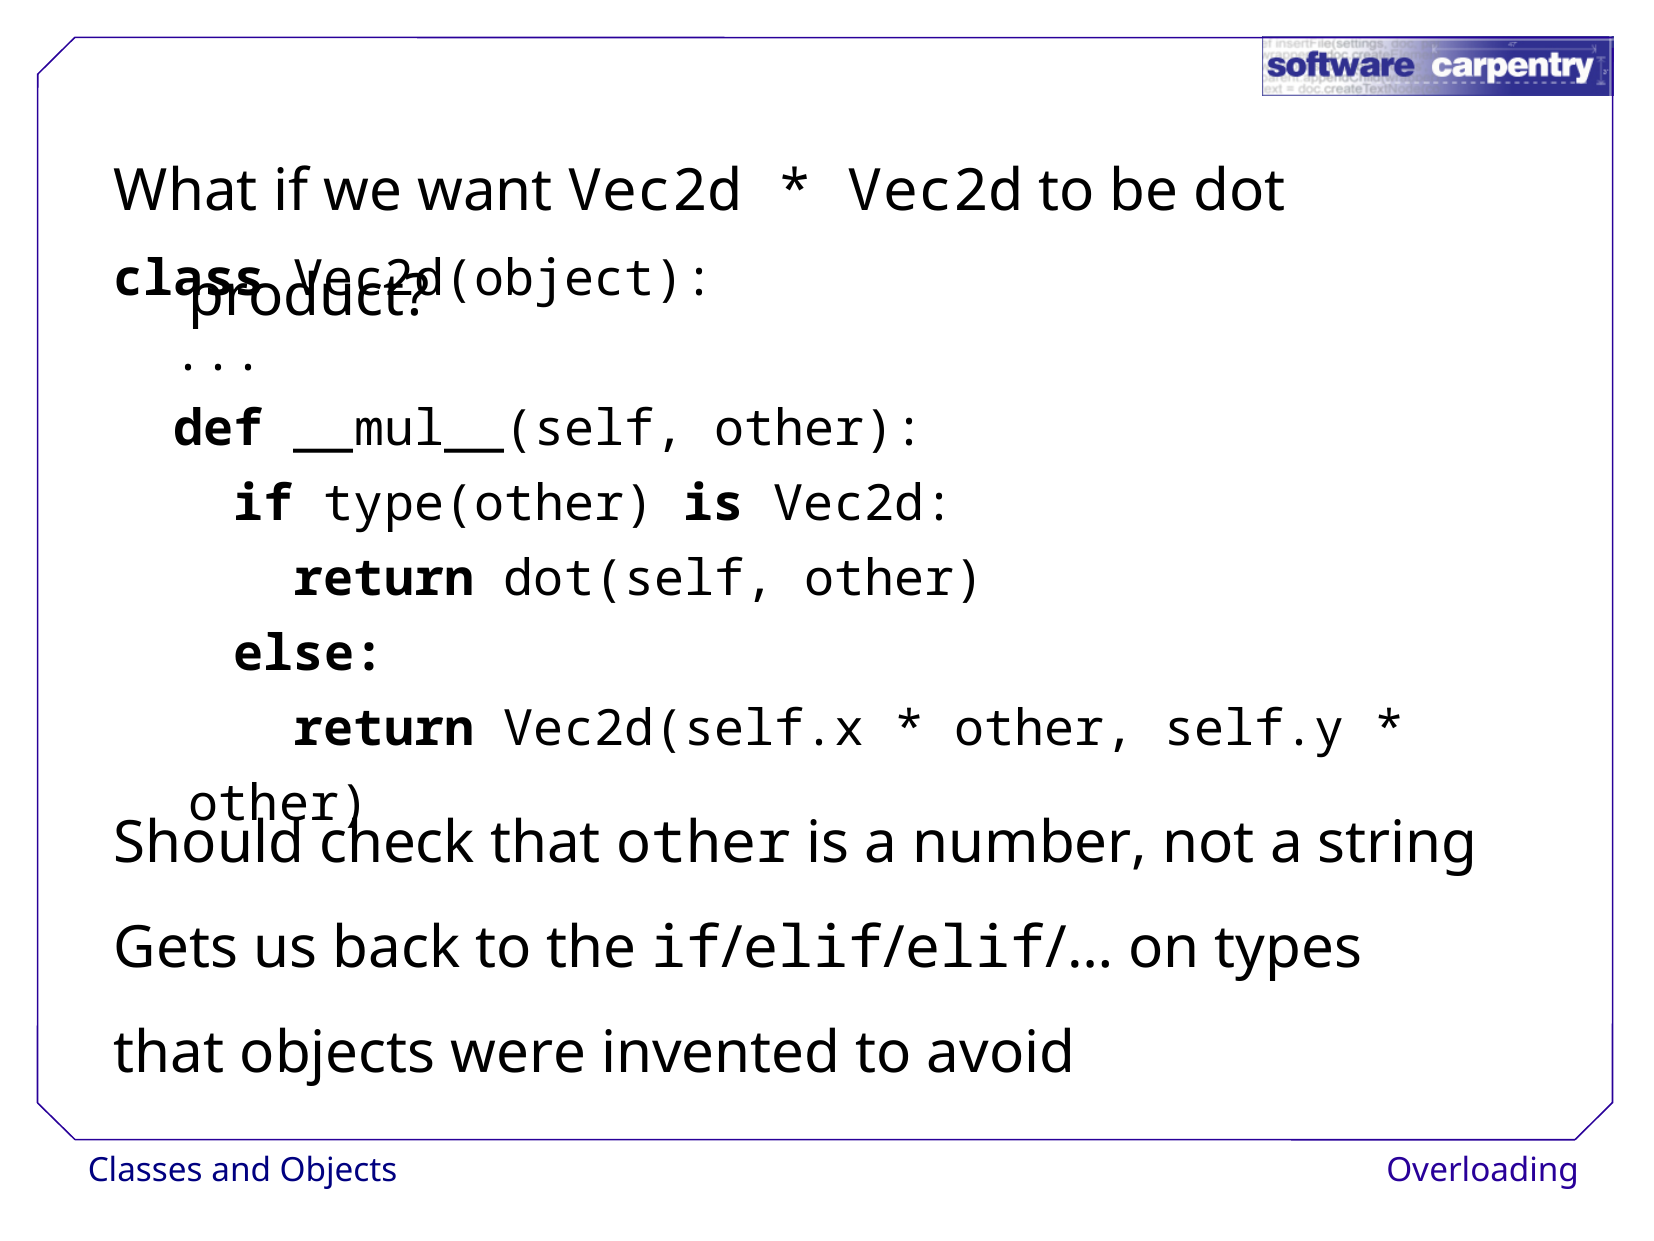

What if we want Vec2d * Vec2d to be dot product?
class Vec2d(object):
 ...
 def __mul__(self, other):
 if type(other) is Vec2d:
 return dot(self, other)
 else:
 return Vec2d(self.x * other, self.y * other)
Should check that other is a number, not a string
Gets us back to the if/elif/elif/… on types
that objects were invented to avoid